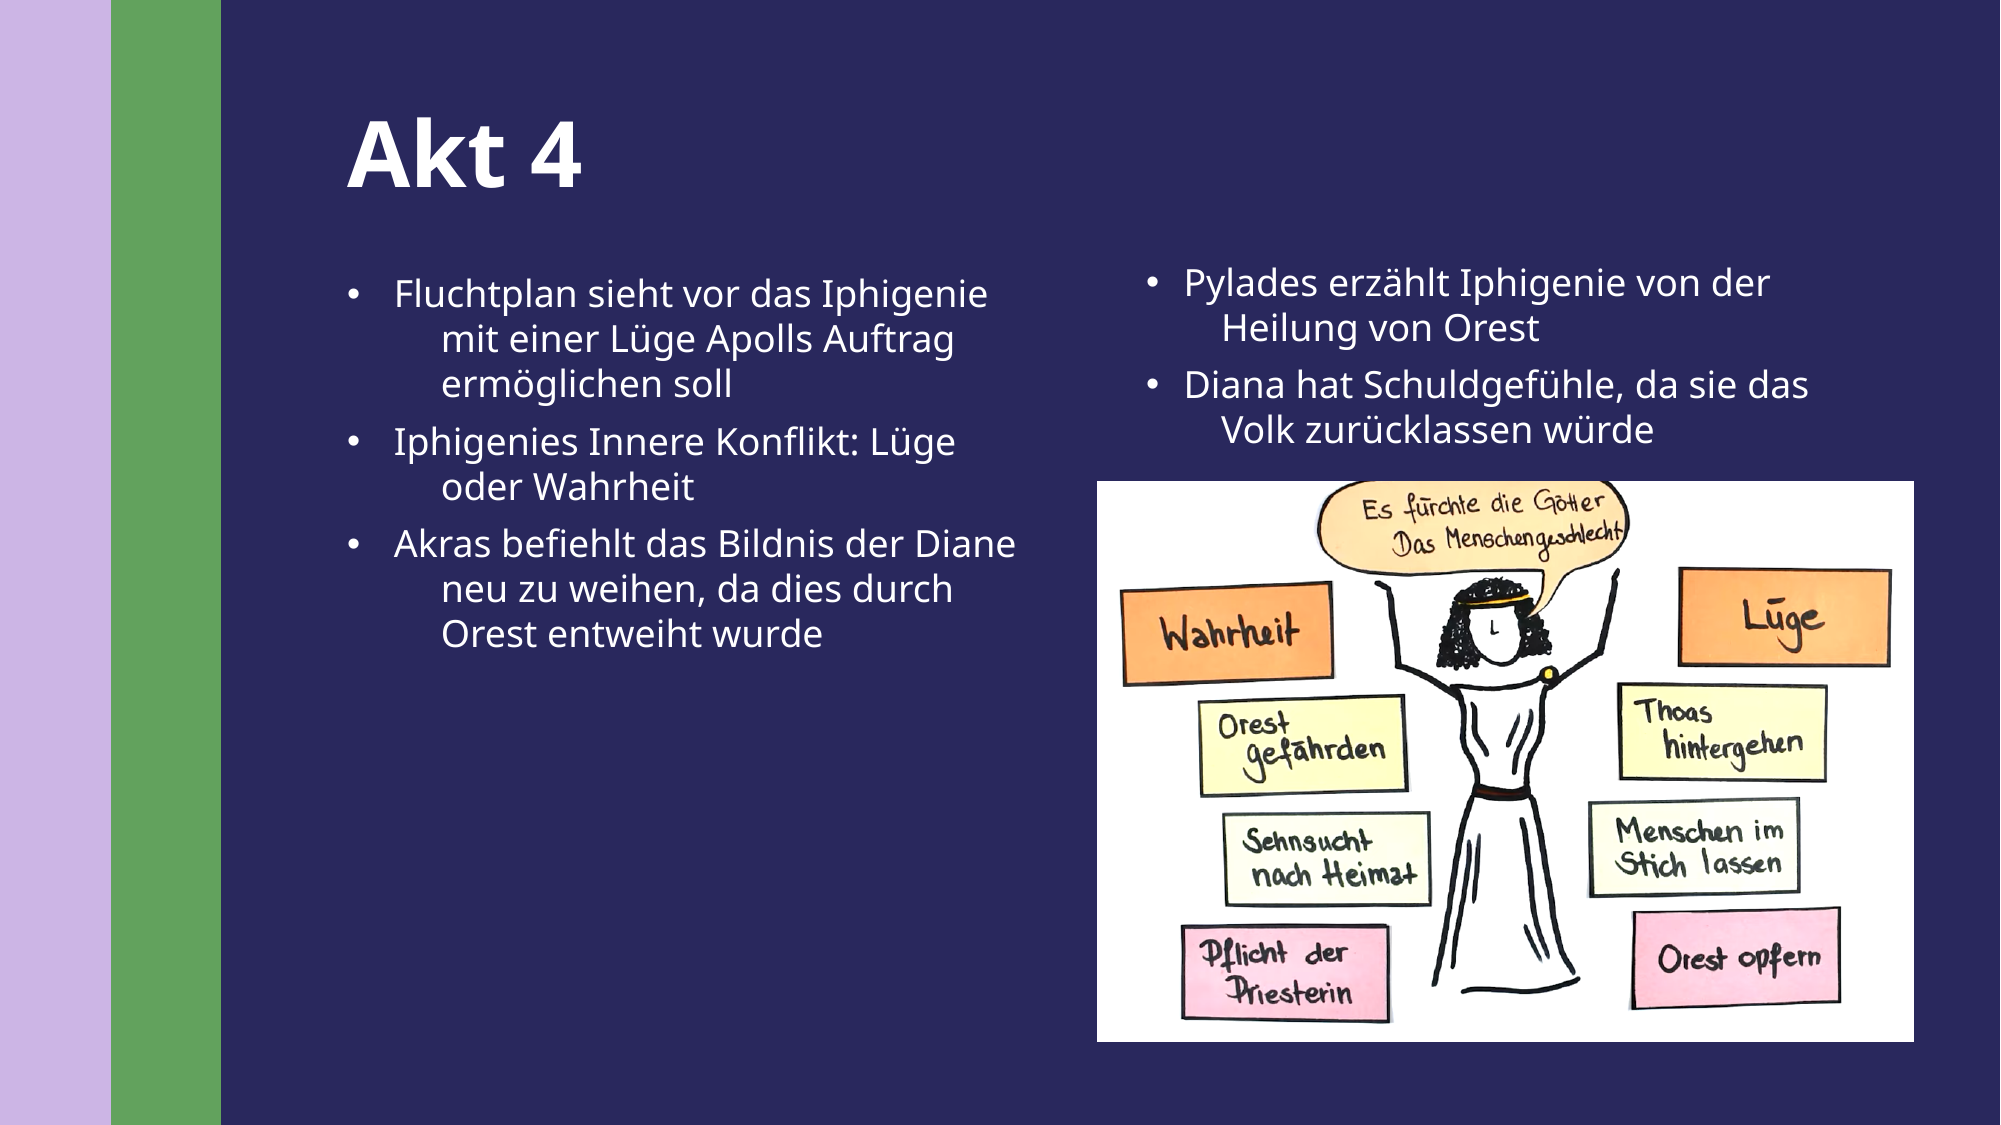

# Akt 4
Pylades erzählt Iphigenie von der Heilung von Orest
Diana hat Schuldgefühle, da sie das Volk zurücklassen würde
Fluchtplan sieht vor das Iphigenie mit einer Lüge Apolls Auftrag ermöglichen soll
Iphigenies Innere Konflikt: Lüge oder Wahrheit
Akras befiehlt das Bildnis der Diane neu zu weihen, da dies durch Orest entweiht wurde